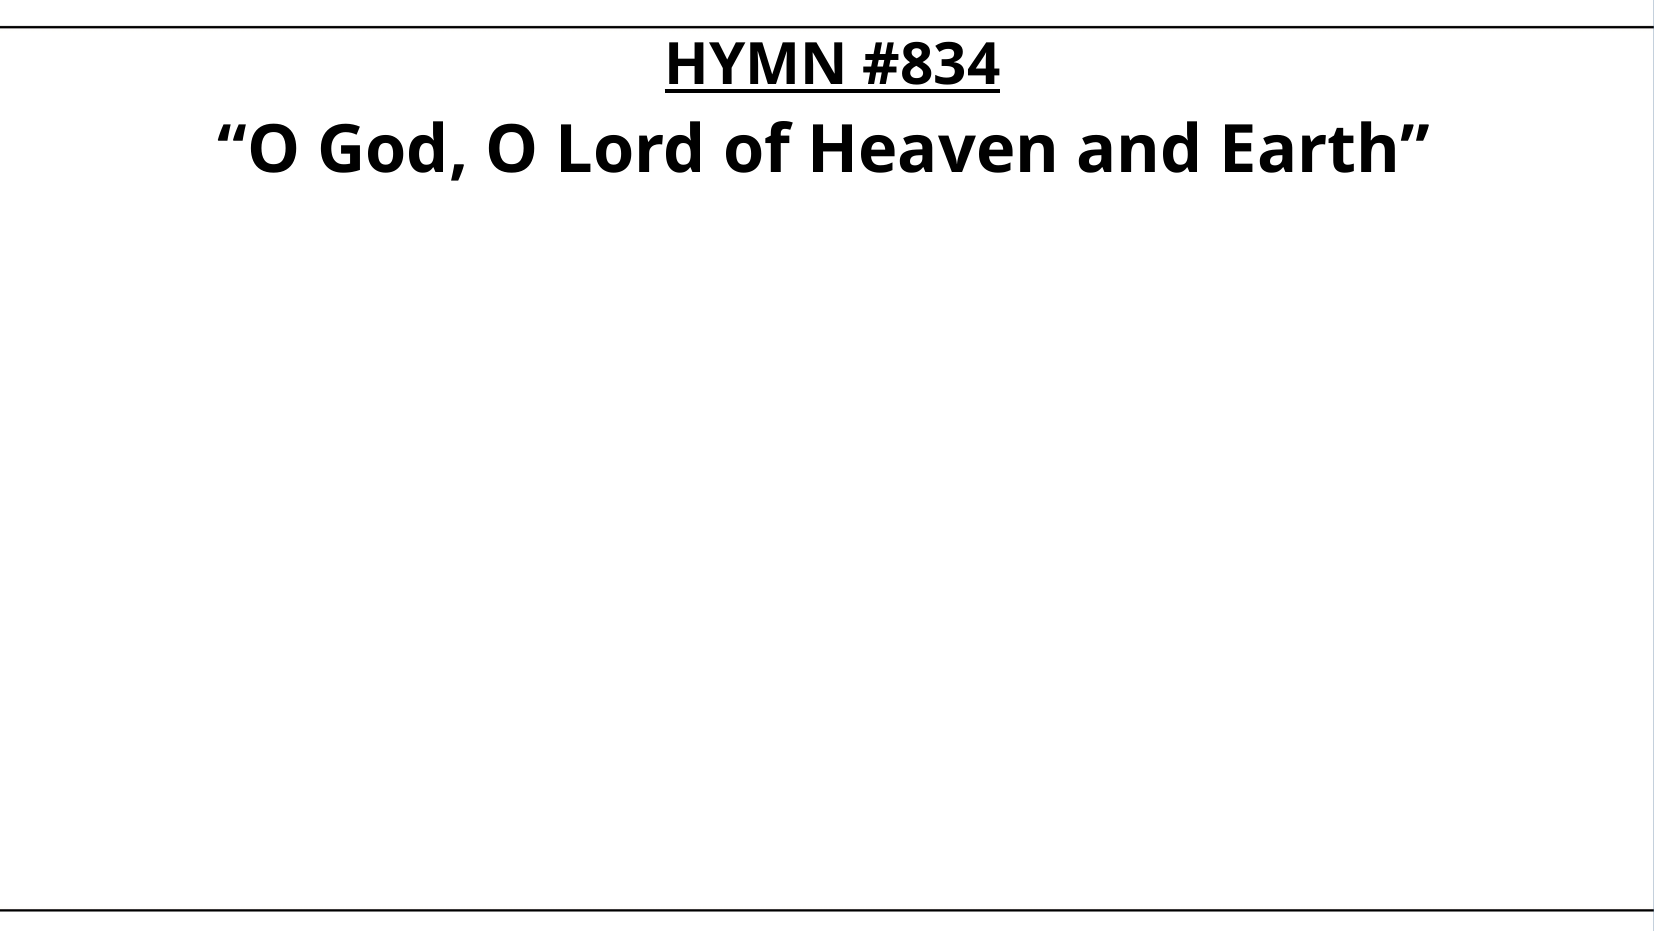

HYMN #834
“O God, O Lord of Heaven and Earth”